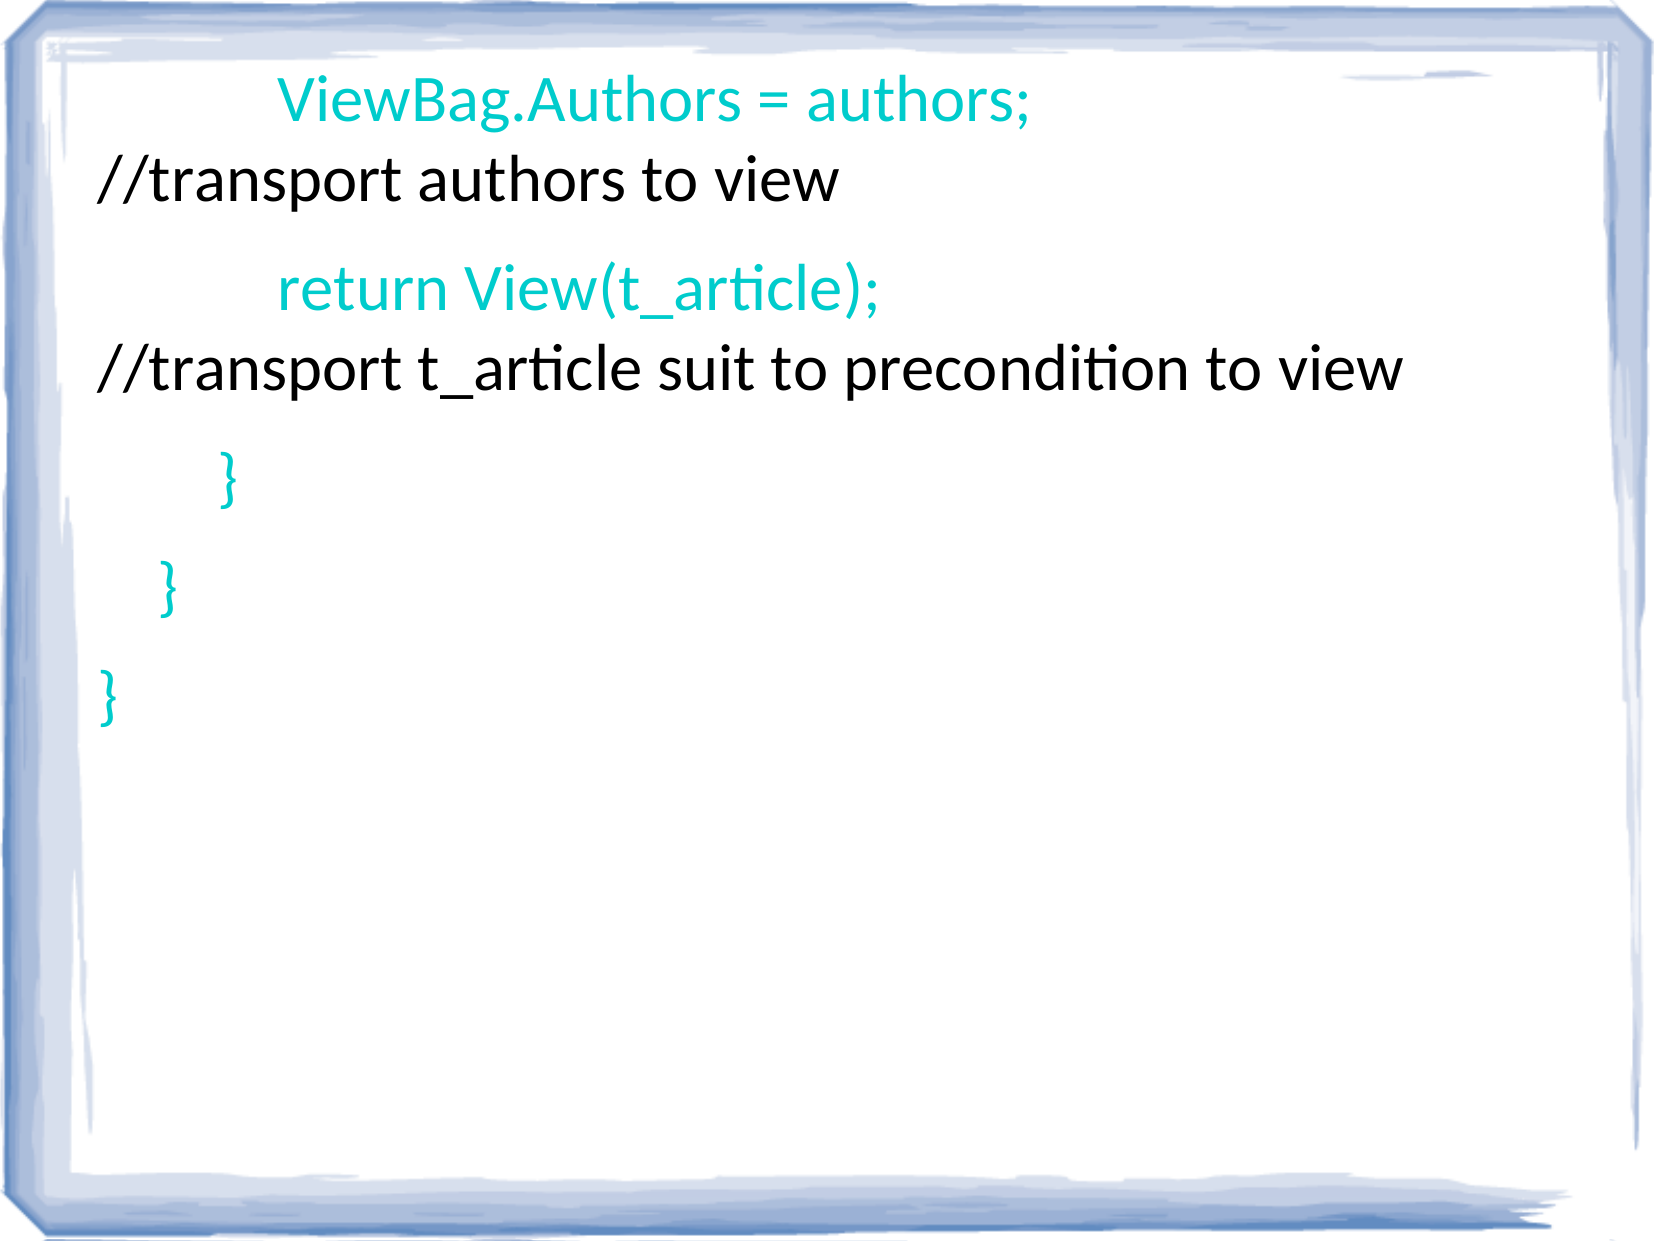

#
 ViewBag.Authors = authors; //transport authors to view
 return View(t_article); //transport t_article suit to precondition to view
 }
 }
}